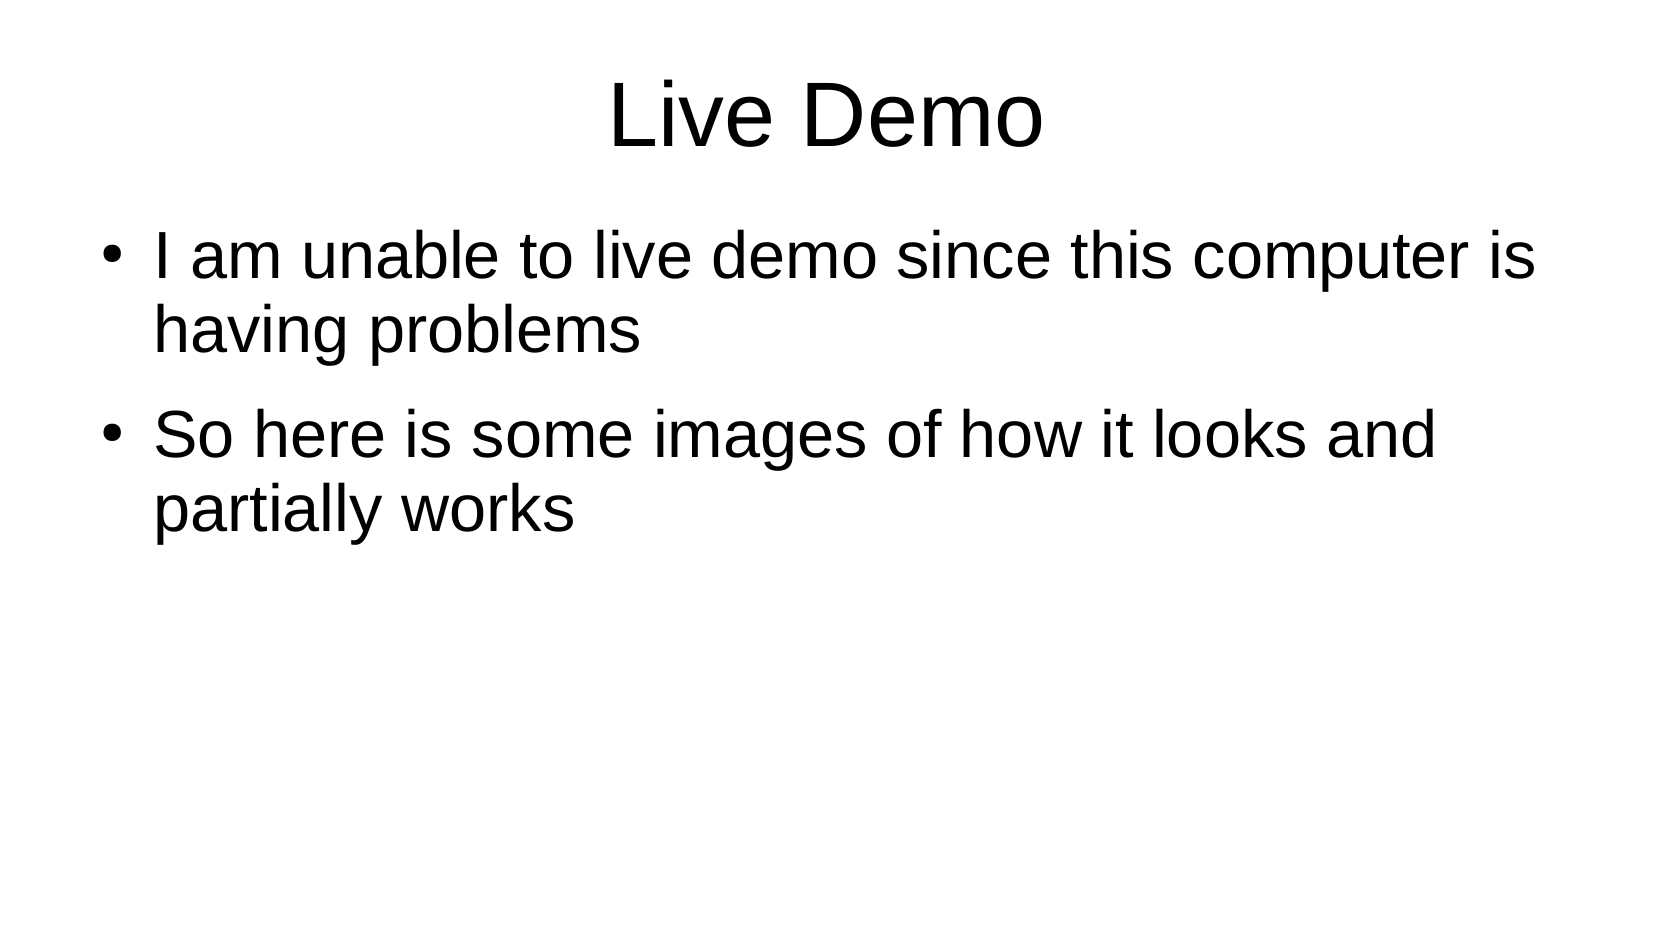

# Live Demo
I am unable to live demo since this computer is having problems
So here is some images of how it looks and partially works